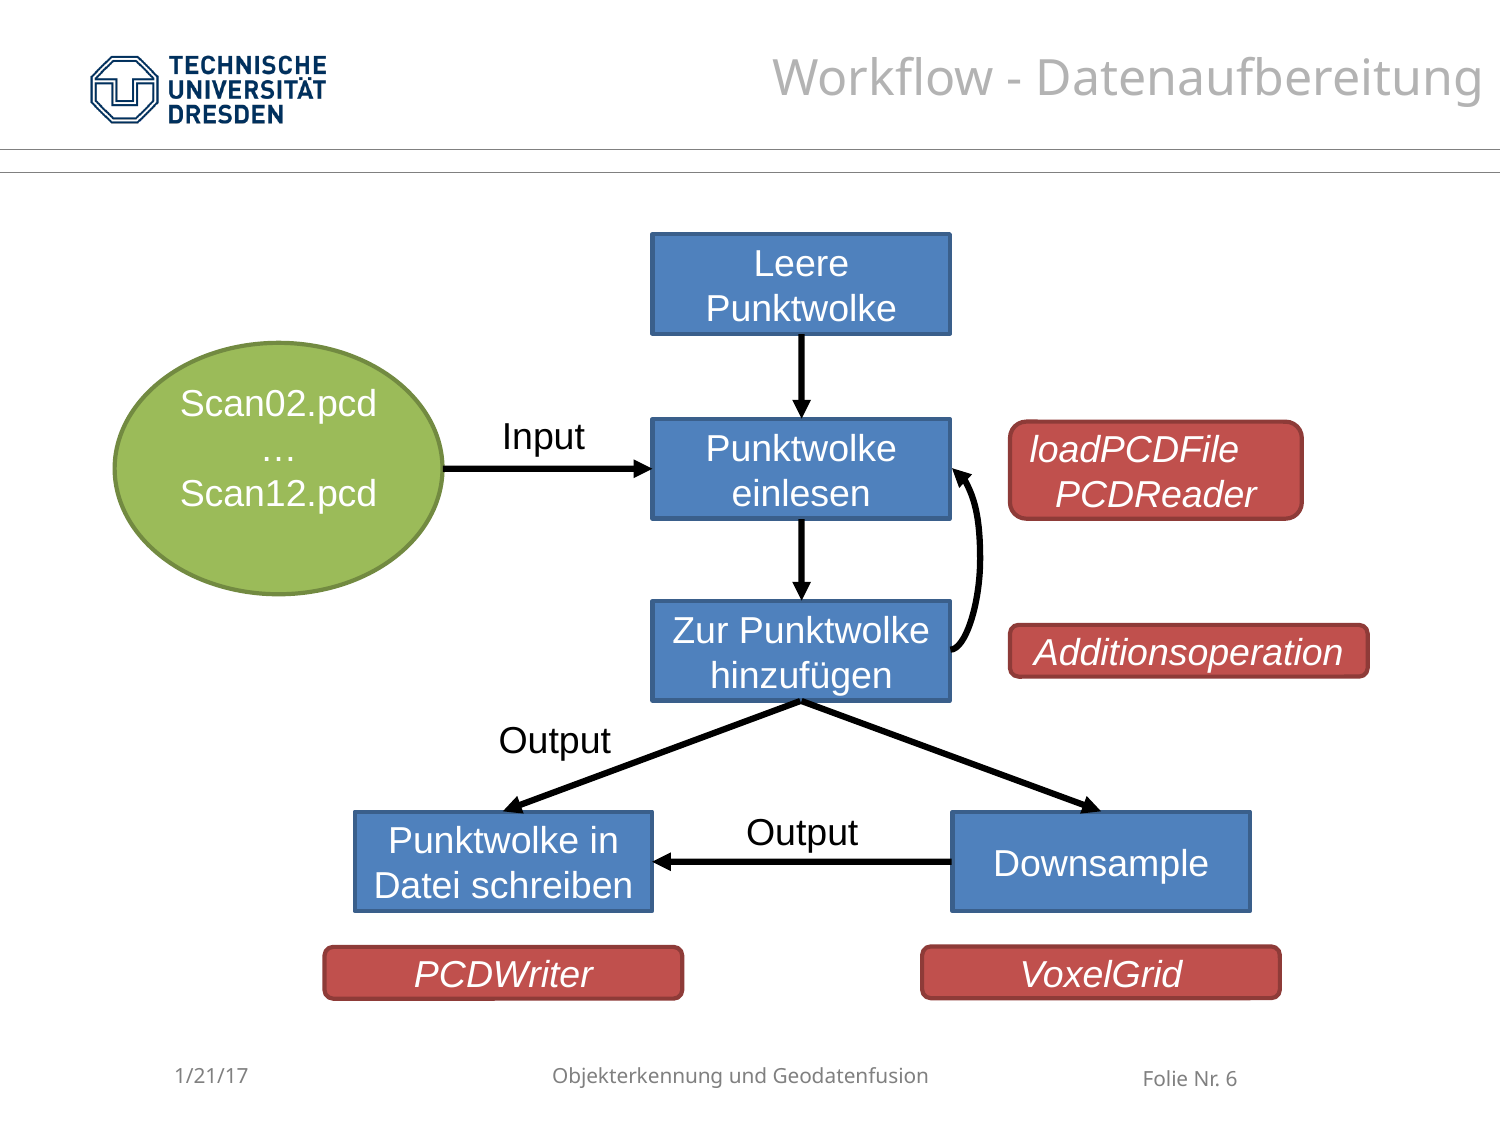

Workflow - Datenaufbereitung
Leere Punktwolke
Scan02.pcd … Scan12.pcd
Input
Punktwolke einlesen
loadPCDFile
PCDReader
Zur Punktwolke hinzufügen
Additionsoperation
Output
Output
Punktwolke in Datei schreiben
Downsample
VoxelGrid
PCDWriter
1/21/17